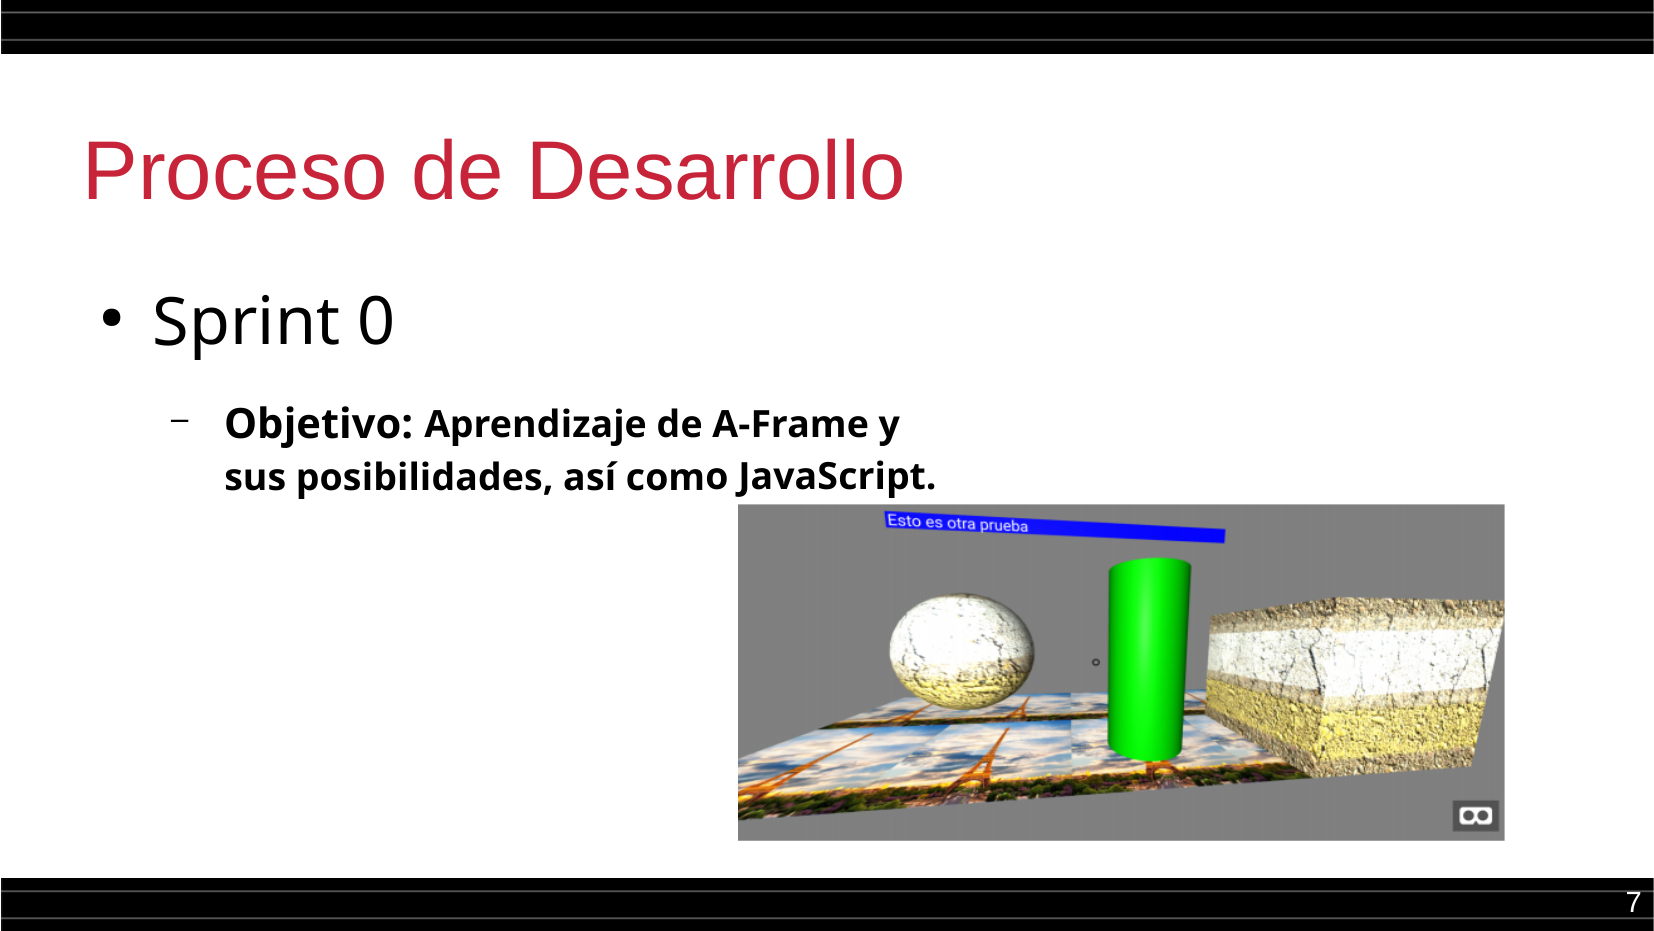

# Proceso de Desarrollo
Sprint 0
Objetivo: Aprendizaje de A-Frame y sus posibilidades, así como JavaScript.